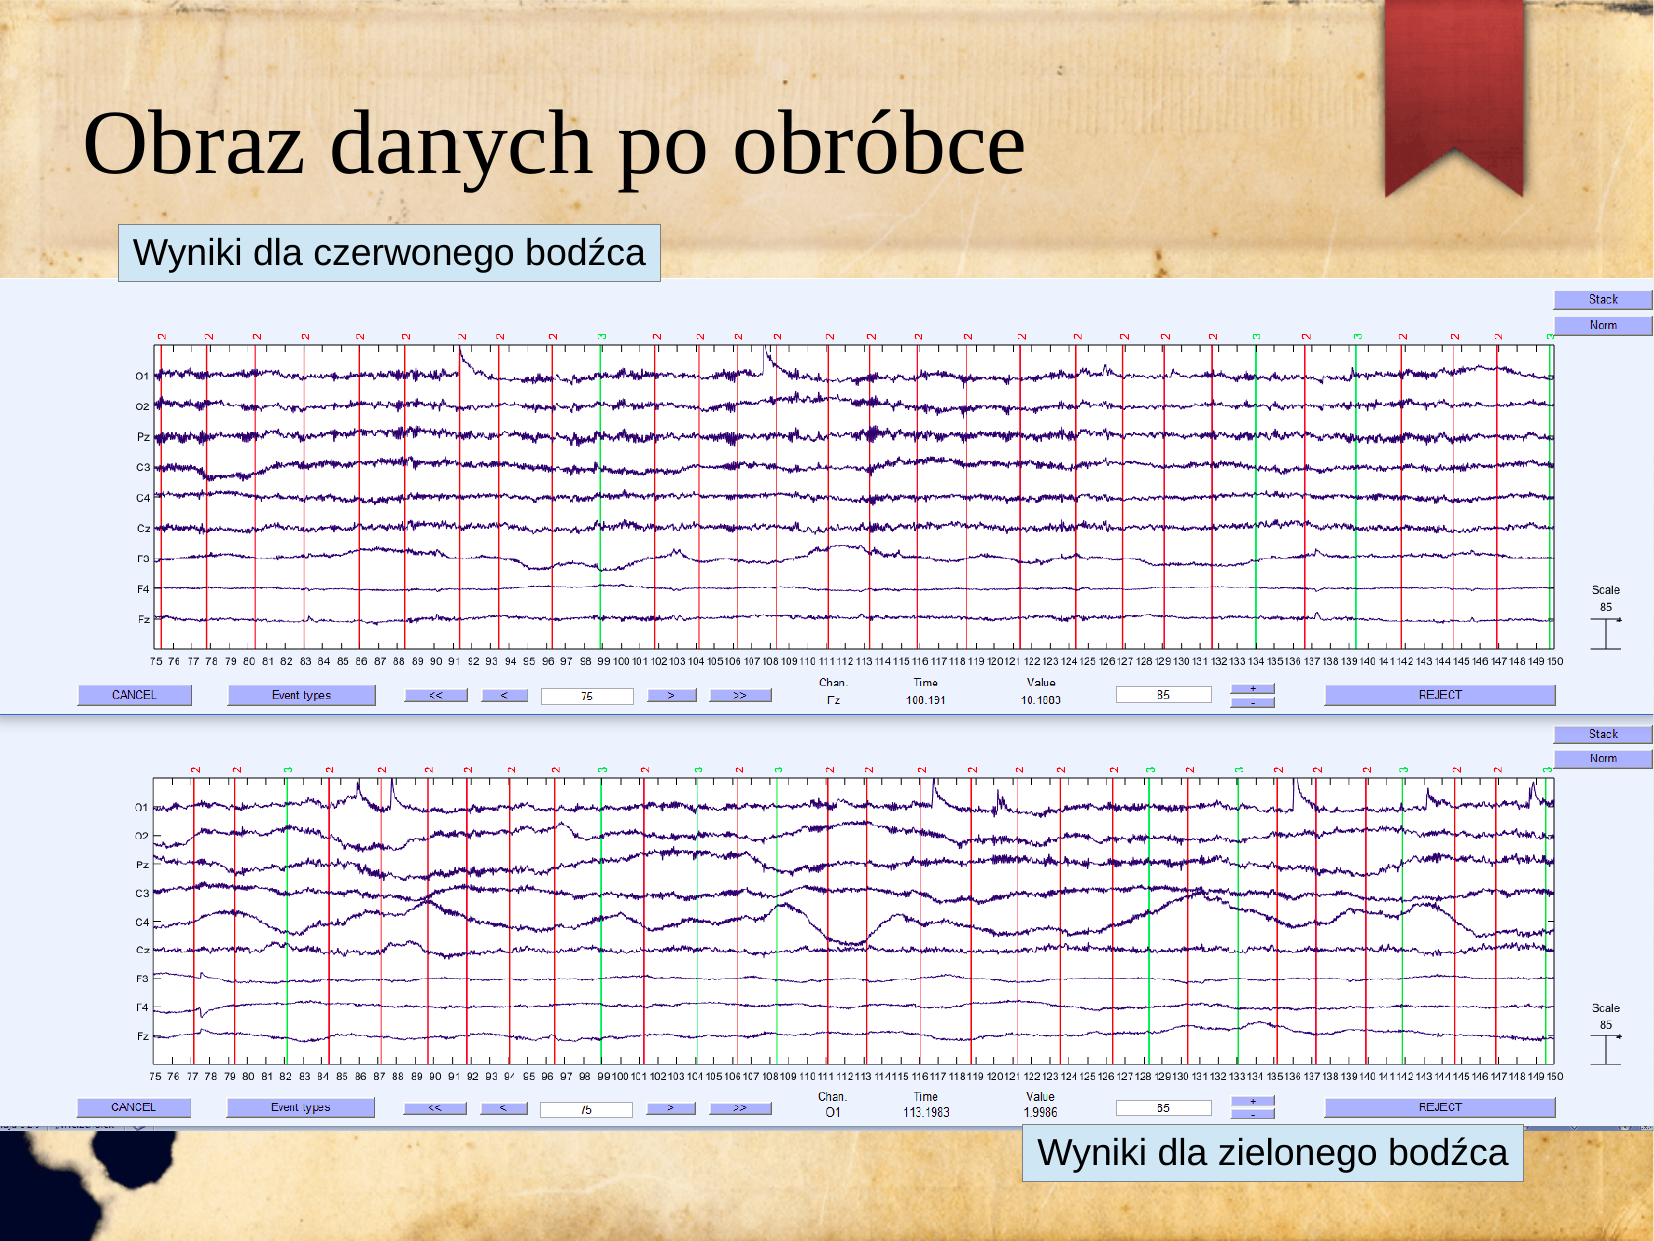

# Obraz danych po obróbce
Wyniki dla czerwonego bodźca
Wyniki dla zielonego bodźca